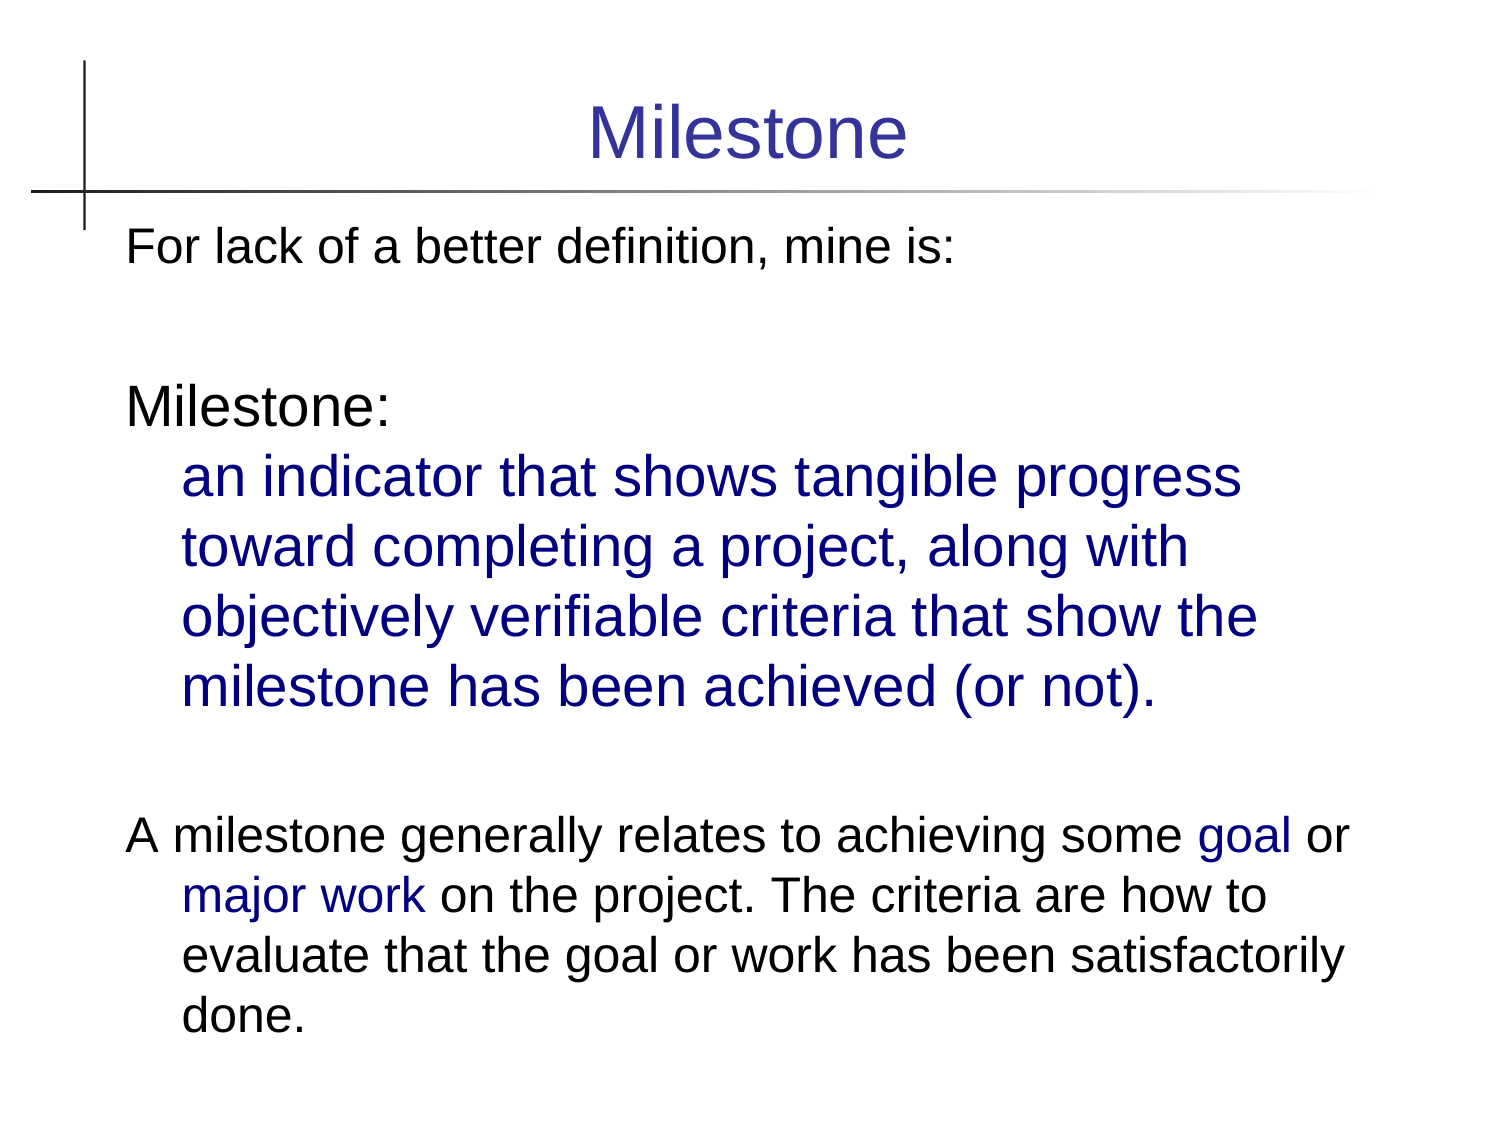

# Milestone
For lack of a better definition, mine is:
Milestone:
an indicator that shows tangible progress toward completing a project, along with objectively verifiable criteria that show the milestone has been achieved (or not).
A milestone generally relates to achieving some goal or major work on the project. The criteria are how to evaluate that the goal or work has been satisfactorily done.